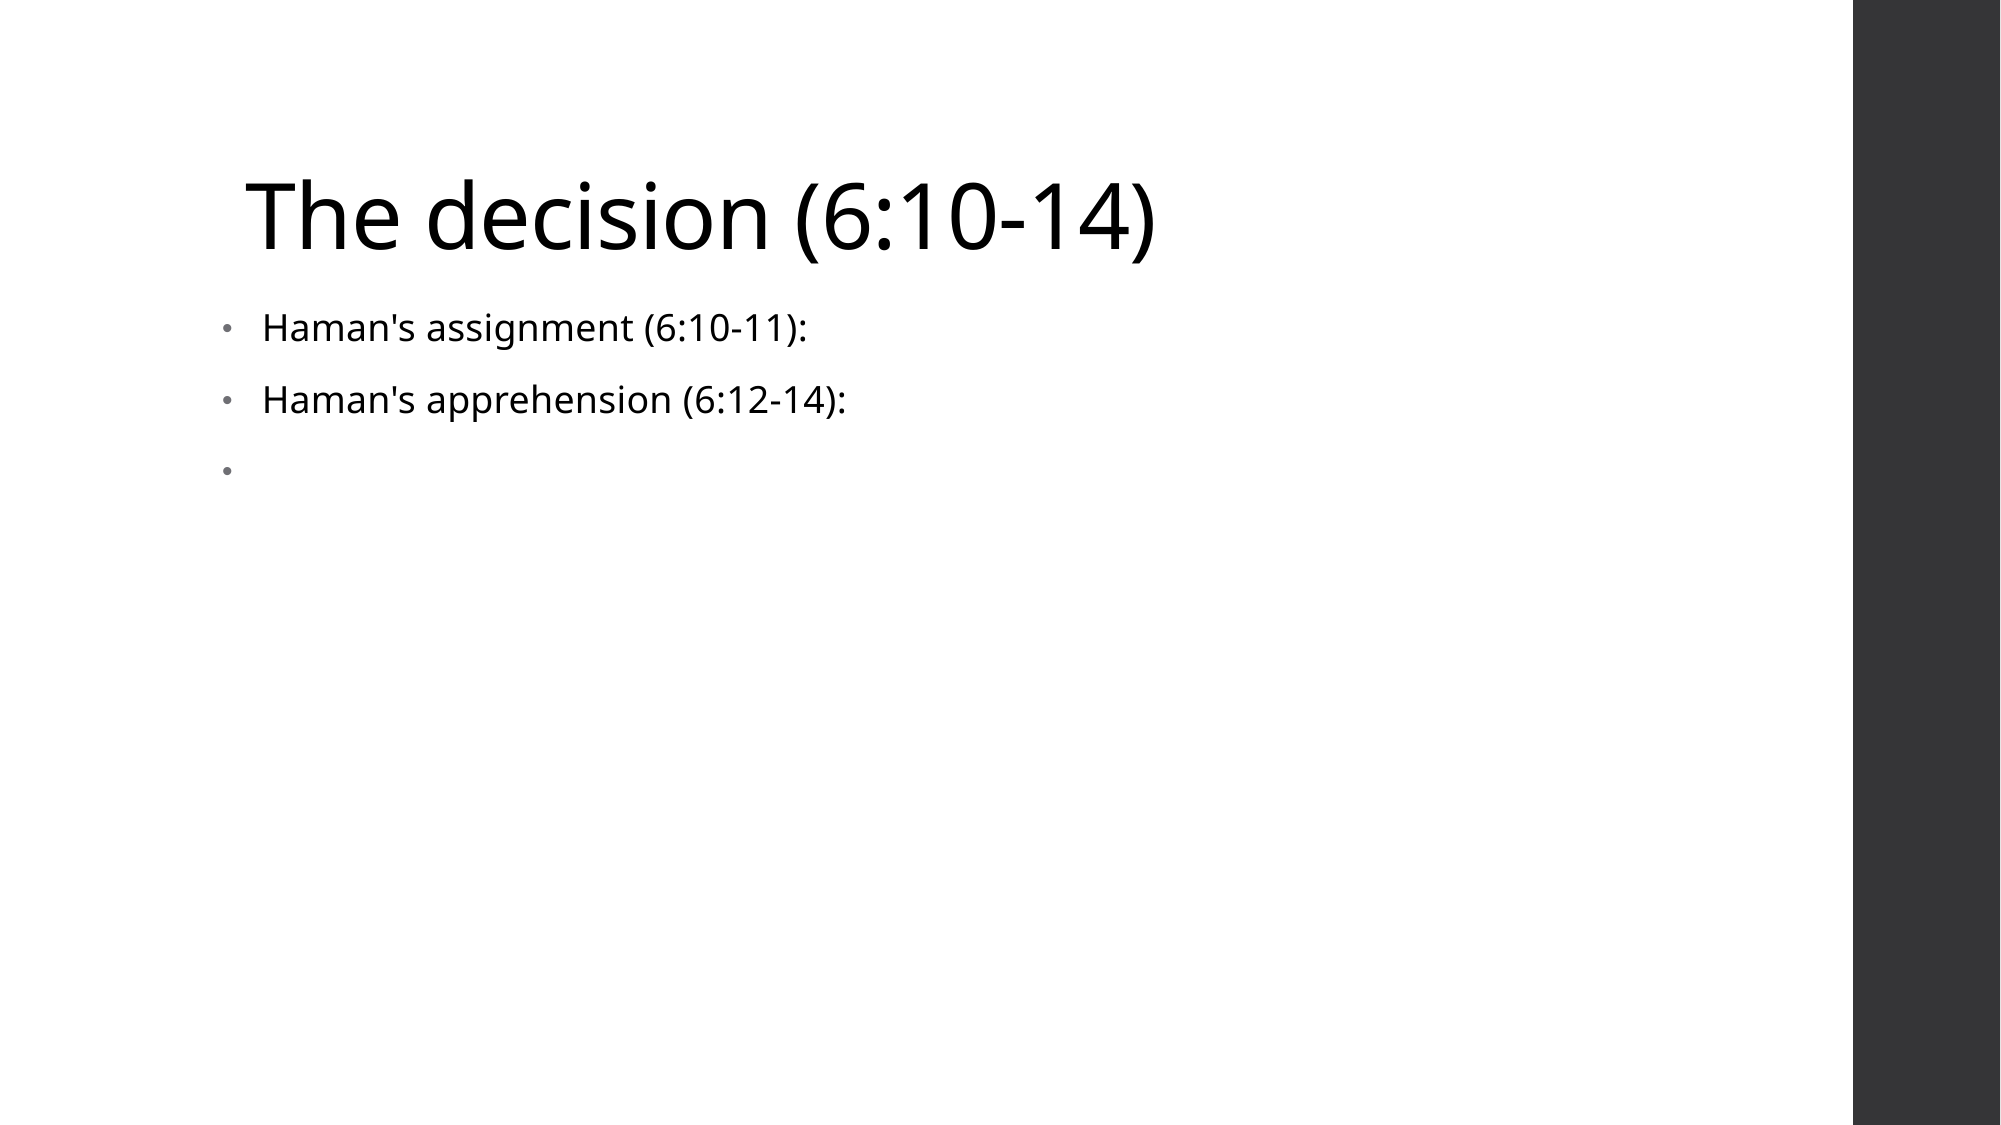

# The decision (6:10-14)
 Haman's assignment (6:10-11):
 Haman's apprehension (6:12-14):